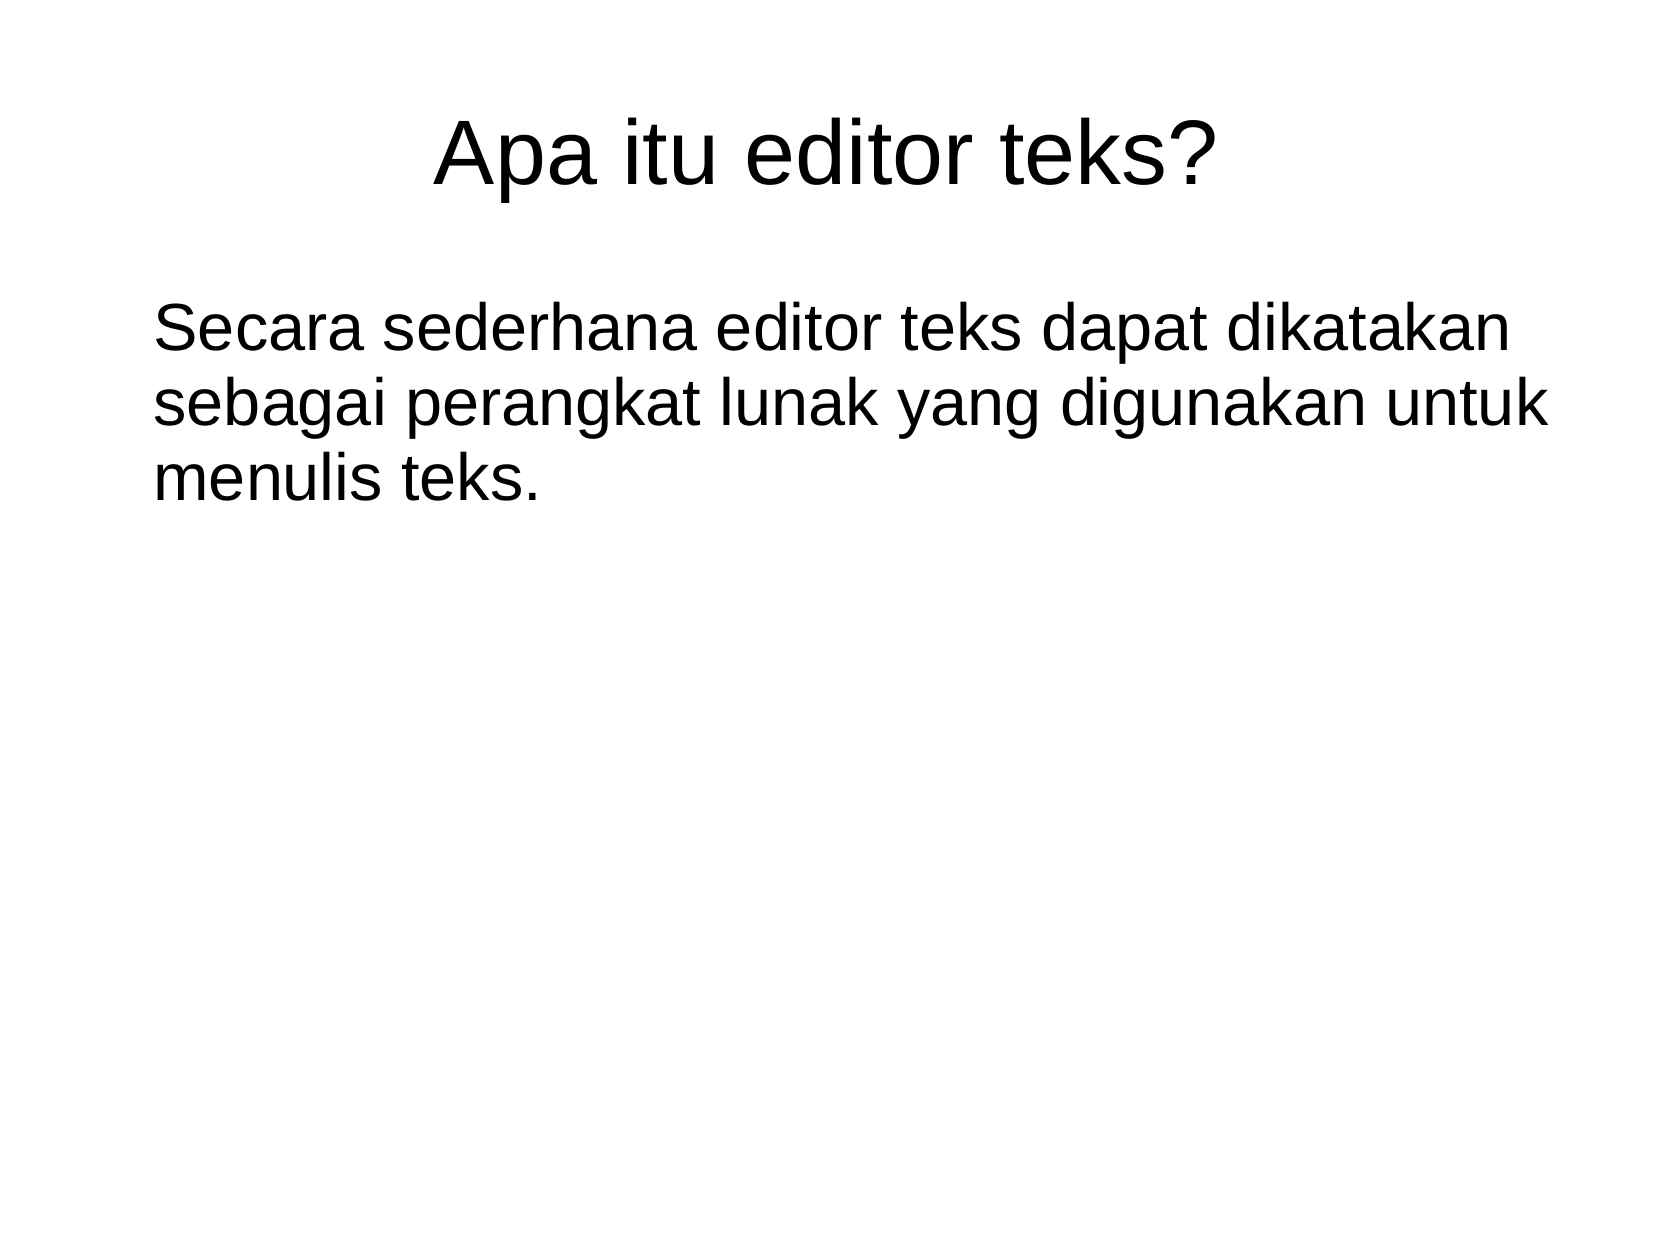

# Apa itu editor teks?
Secara sederhana editor teks dapat dikatakan sebagai perangkat lunak yang digunakan untuk menulis teks.